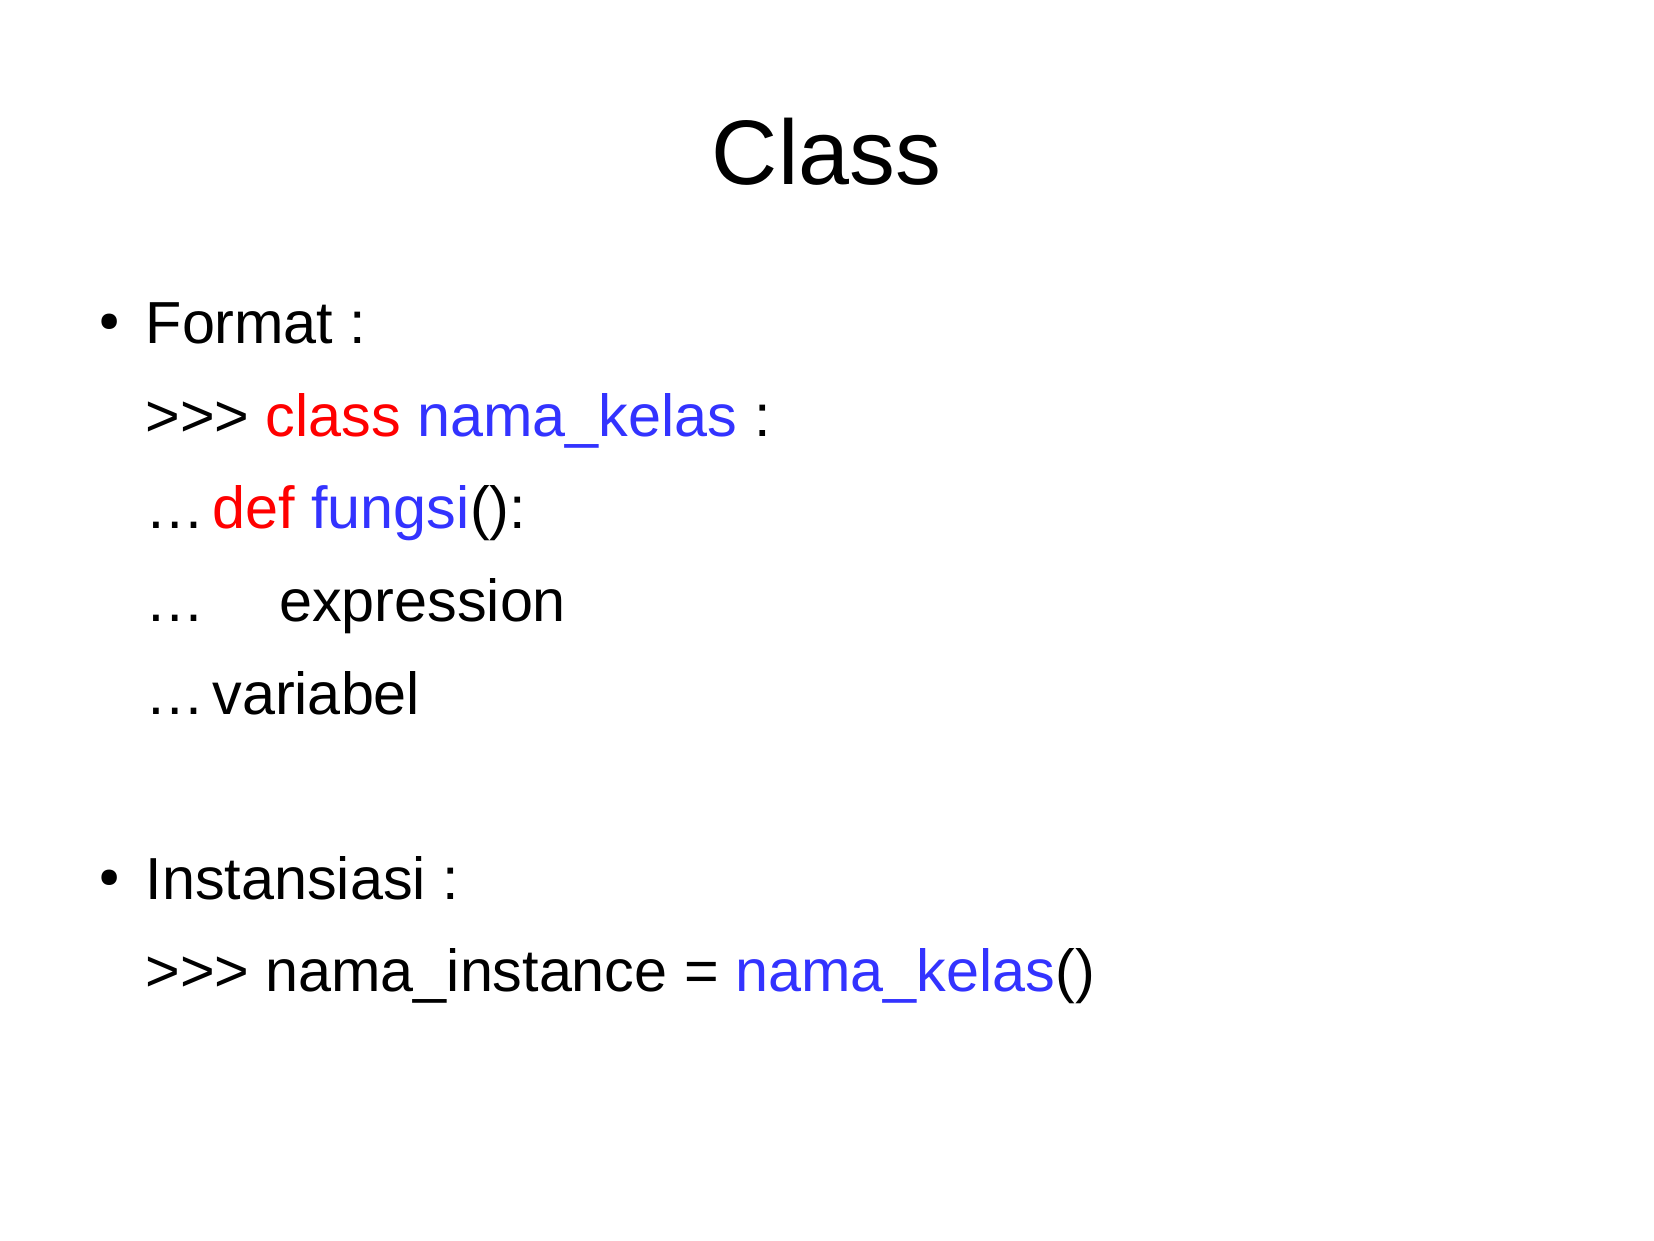

# Class
Format :
>>> class nama_kelas :
…			def fungsi():
… 				expression
…			variabel
Instansiasi :
>>> nama_instance = nama_kelas()